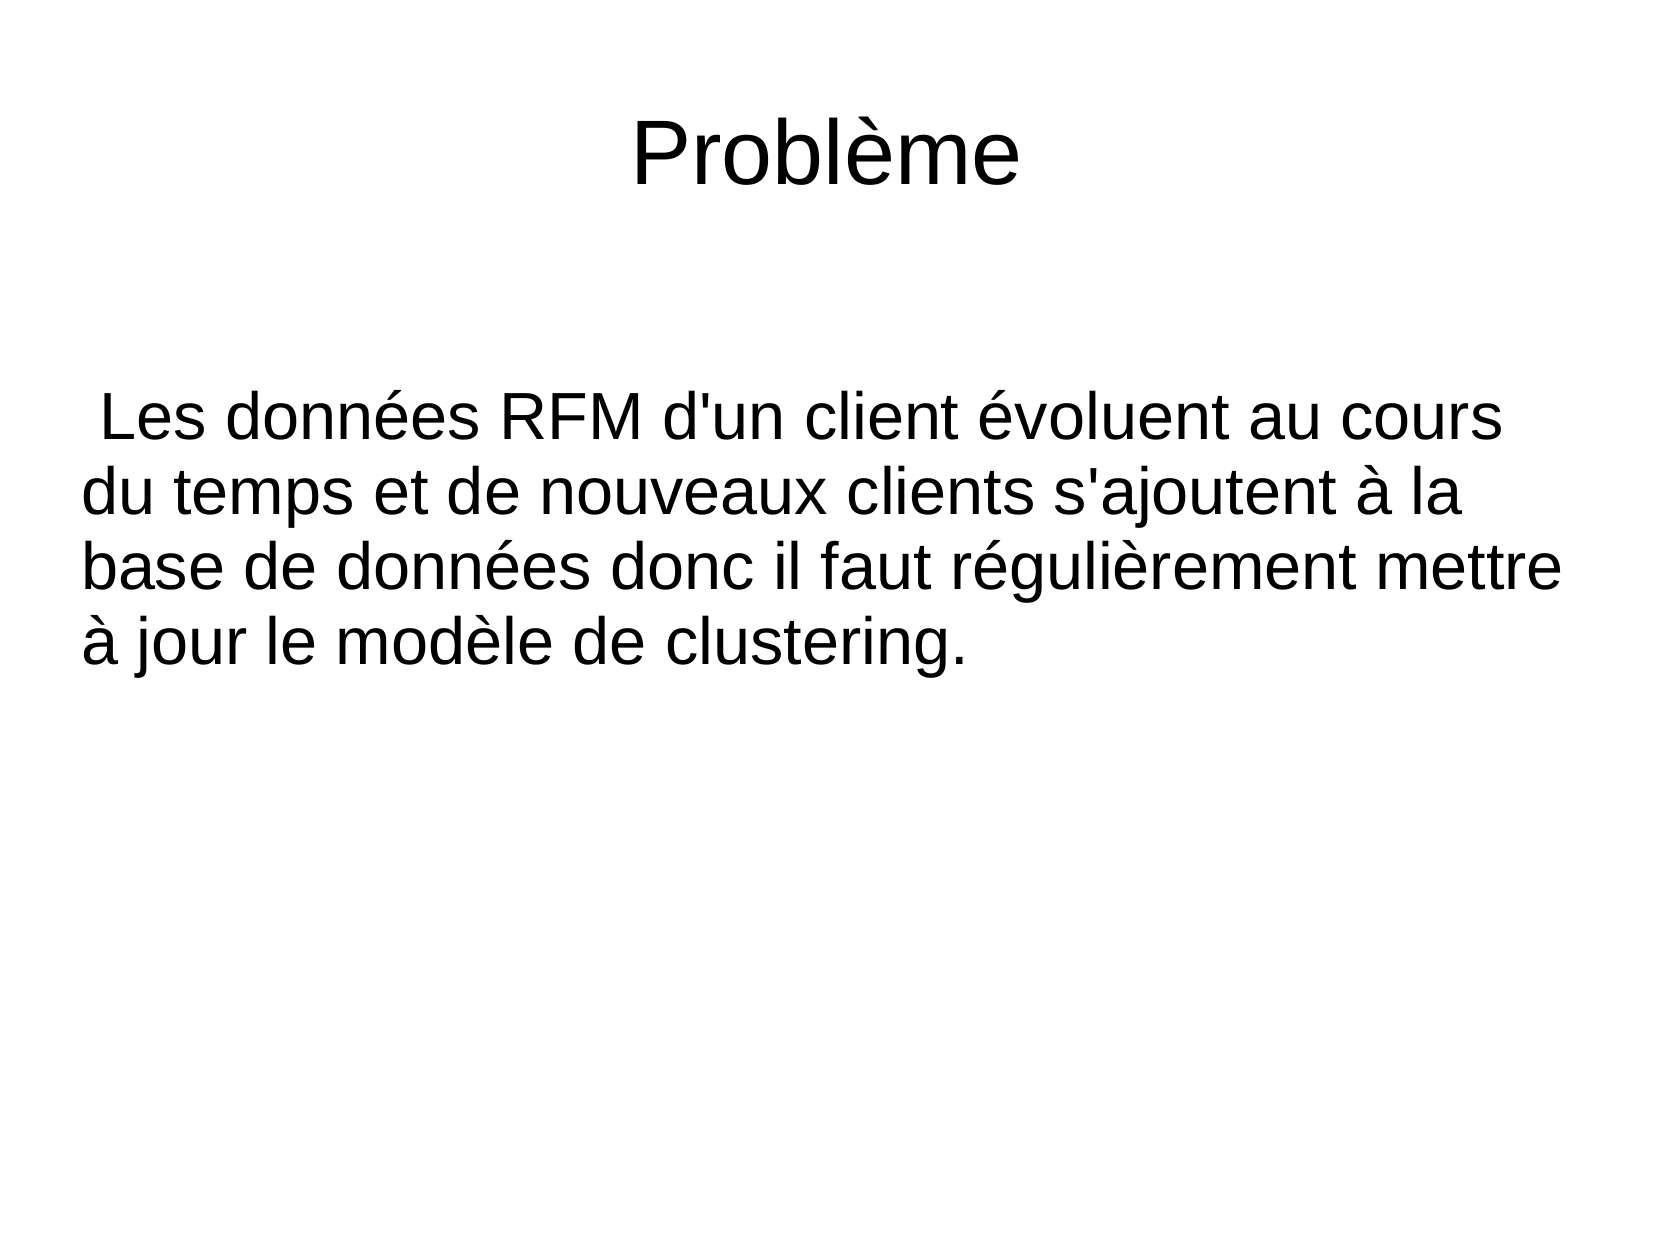

# Problème
 Les données RFM d'un client évoluent au cours du temps et de nouveaux clients s'ajoutent à la base de données donc il faut régulièrement mettre à jour le modèle de clustering.